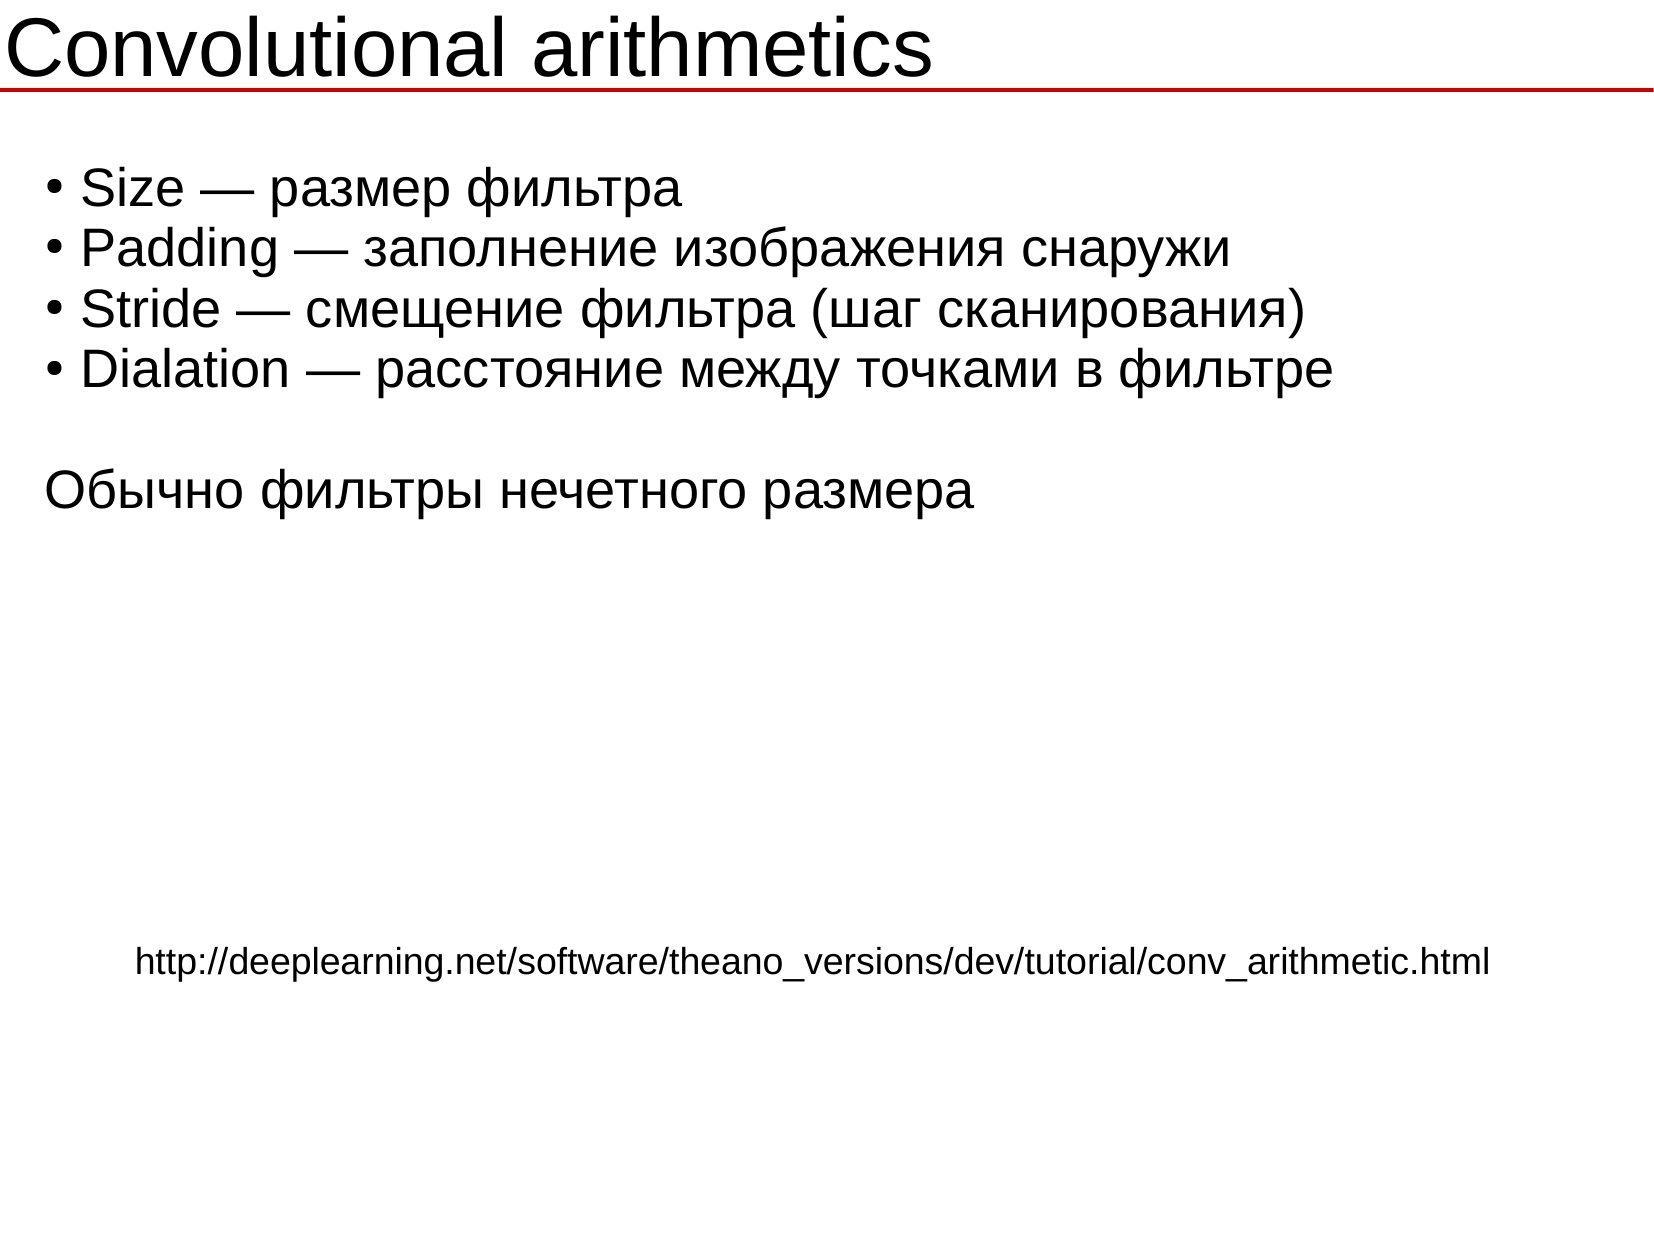

# Convolutional arithmetics
Size — размер фильтра
Padding — заполнение изображения снаружи
Stride — смещение фильтра (шаг сканирования)
Dialation — расстояние между точками в фильтре
Обычно фильтры нечетного размера
http://deeplearning.net/software/theano_versions/dev/tutorial/conv_arithmetic.html